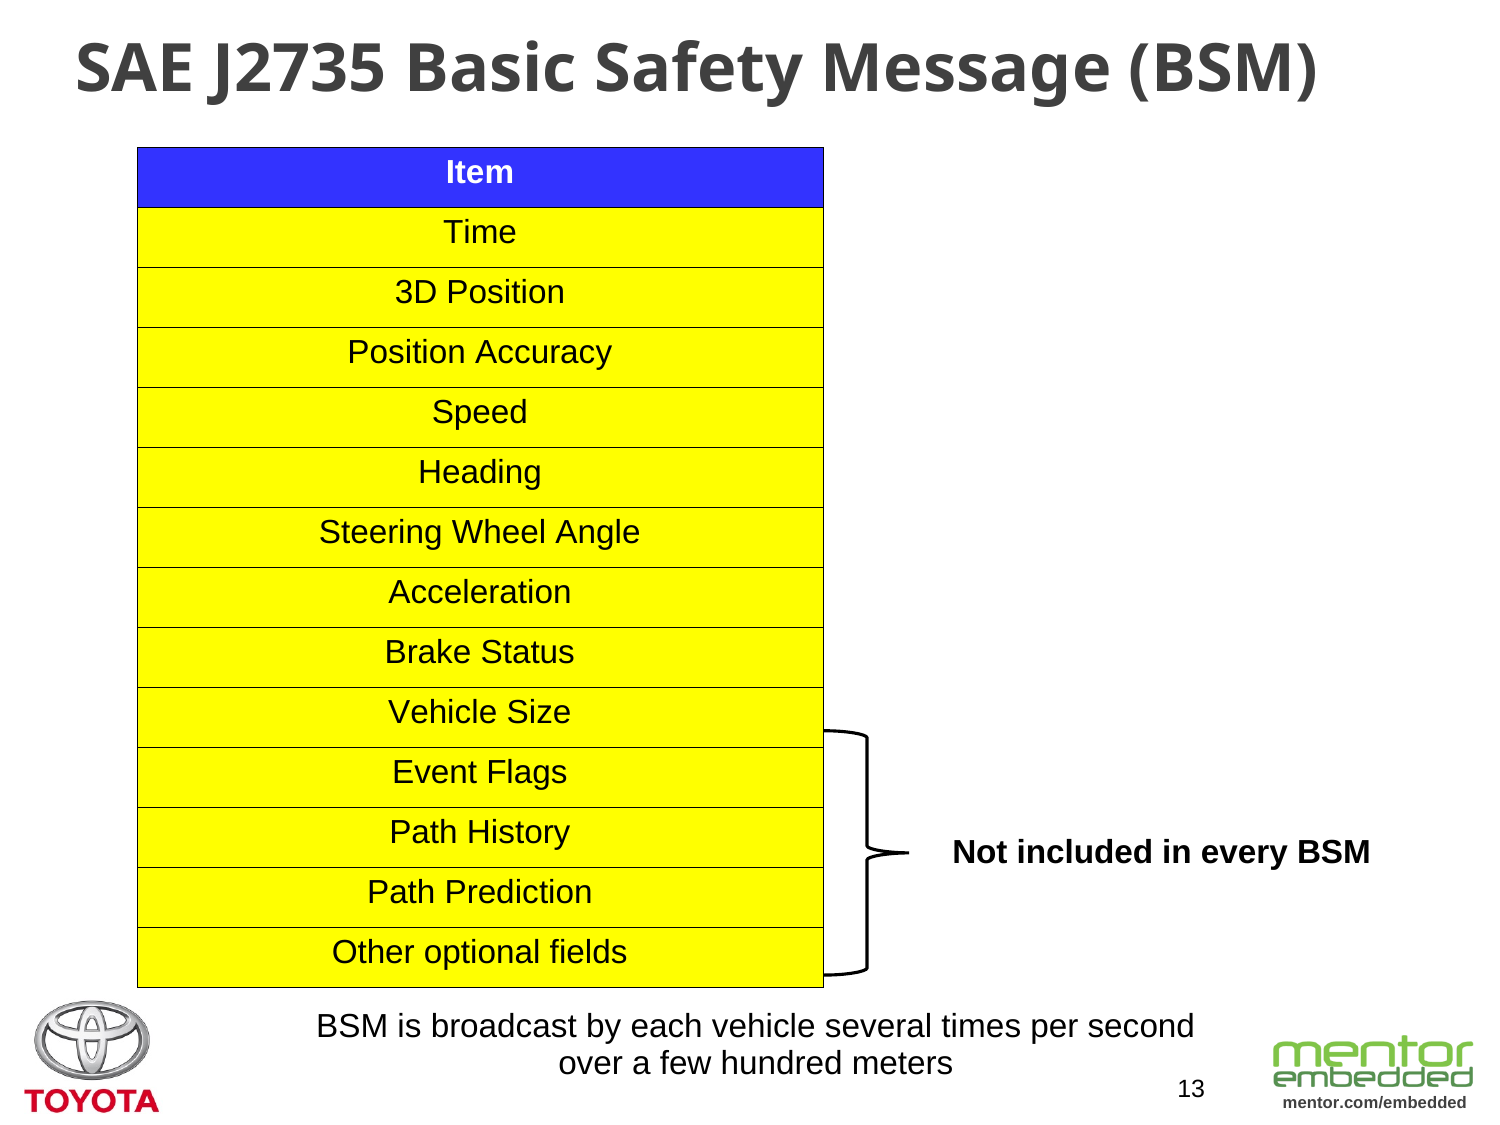

SAE J2735 Basic Safety Message (BSM)
| Item |
| --- |
| Time |
| 3D Position |
| Position Accuracy |
| Speed |
| Heading |
| Steering Wheel Angle |
| Acceleration |
| Brake Status |
| Vehicle Size |
| Event Flags |
| Path History |
| Path Prediction |
| Other optional fields |
Not included in every BSM
BSM is broadcast by each vehicle several times per second over a few hundred meters